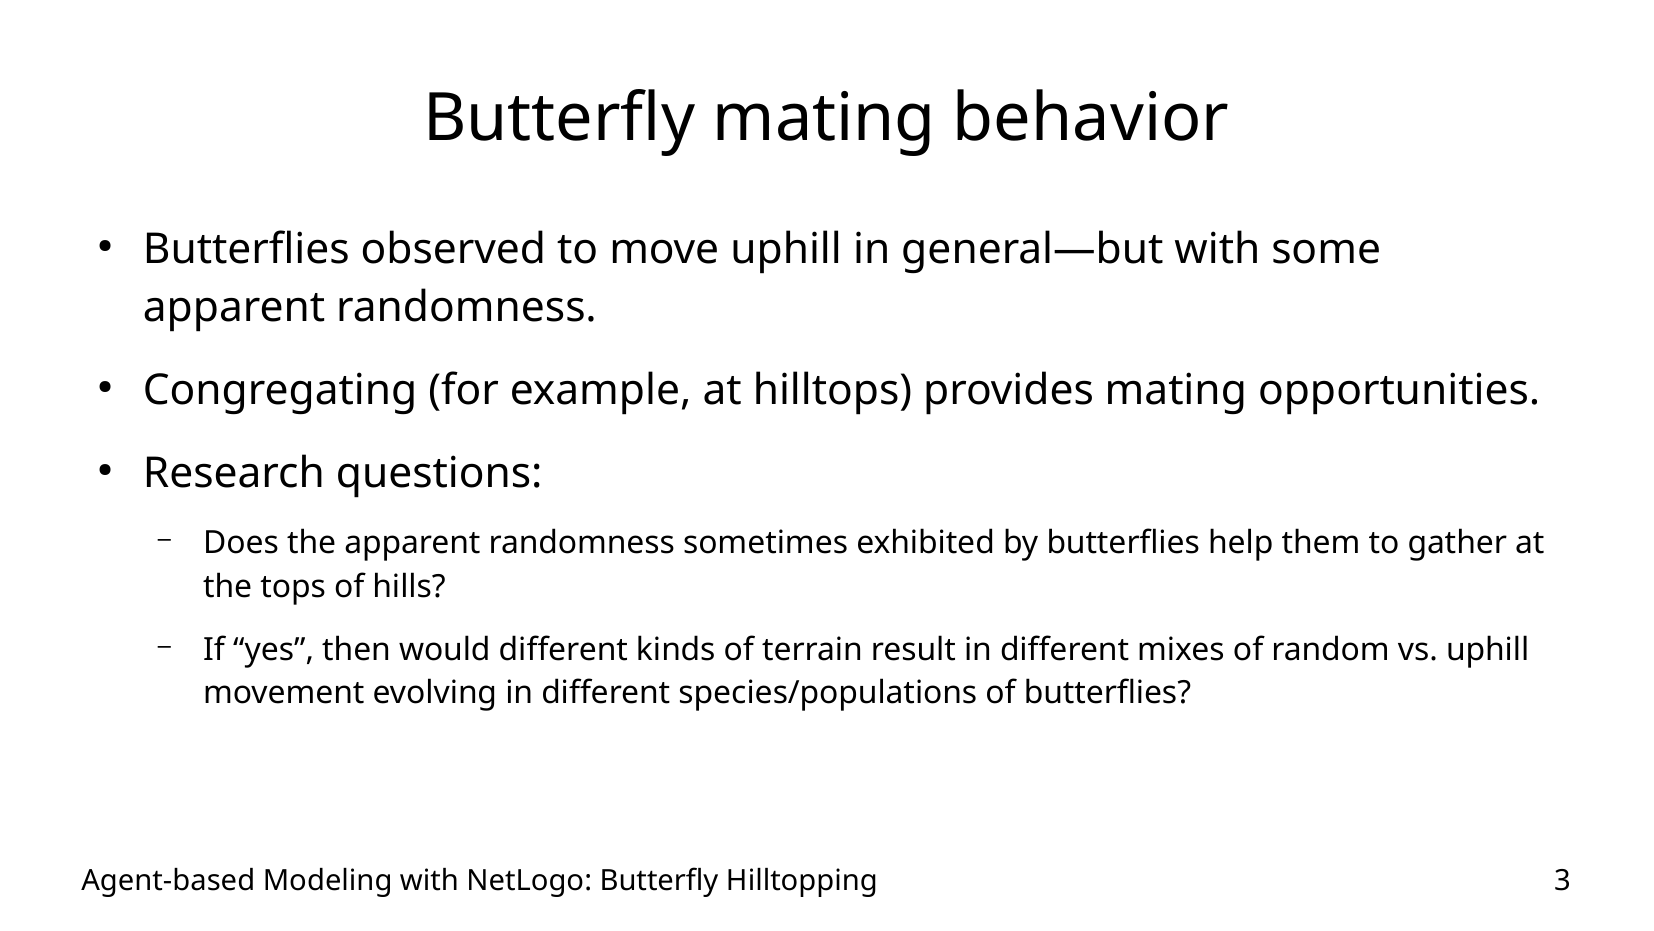

# Butterfly mating behavior
Butterflies observed to move uphill in general—but with some apparent randomness.
Congregating (for example, at hilltops) provides mating opportunities.
Research questions:
Does the apparent randomness sometimes exhibited by butterflies help them to gather at the tops of hills?
If “yes”, then would different kinds of terrain result in different mixes of random vs. uphill movement evolving in different species/populations of butterflies?
Agent-based Modeling with NetLogo: Butterfly Hilltopping
3